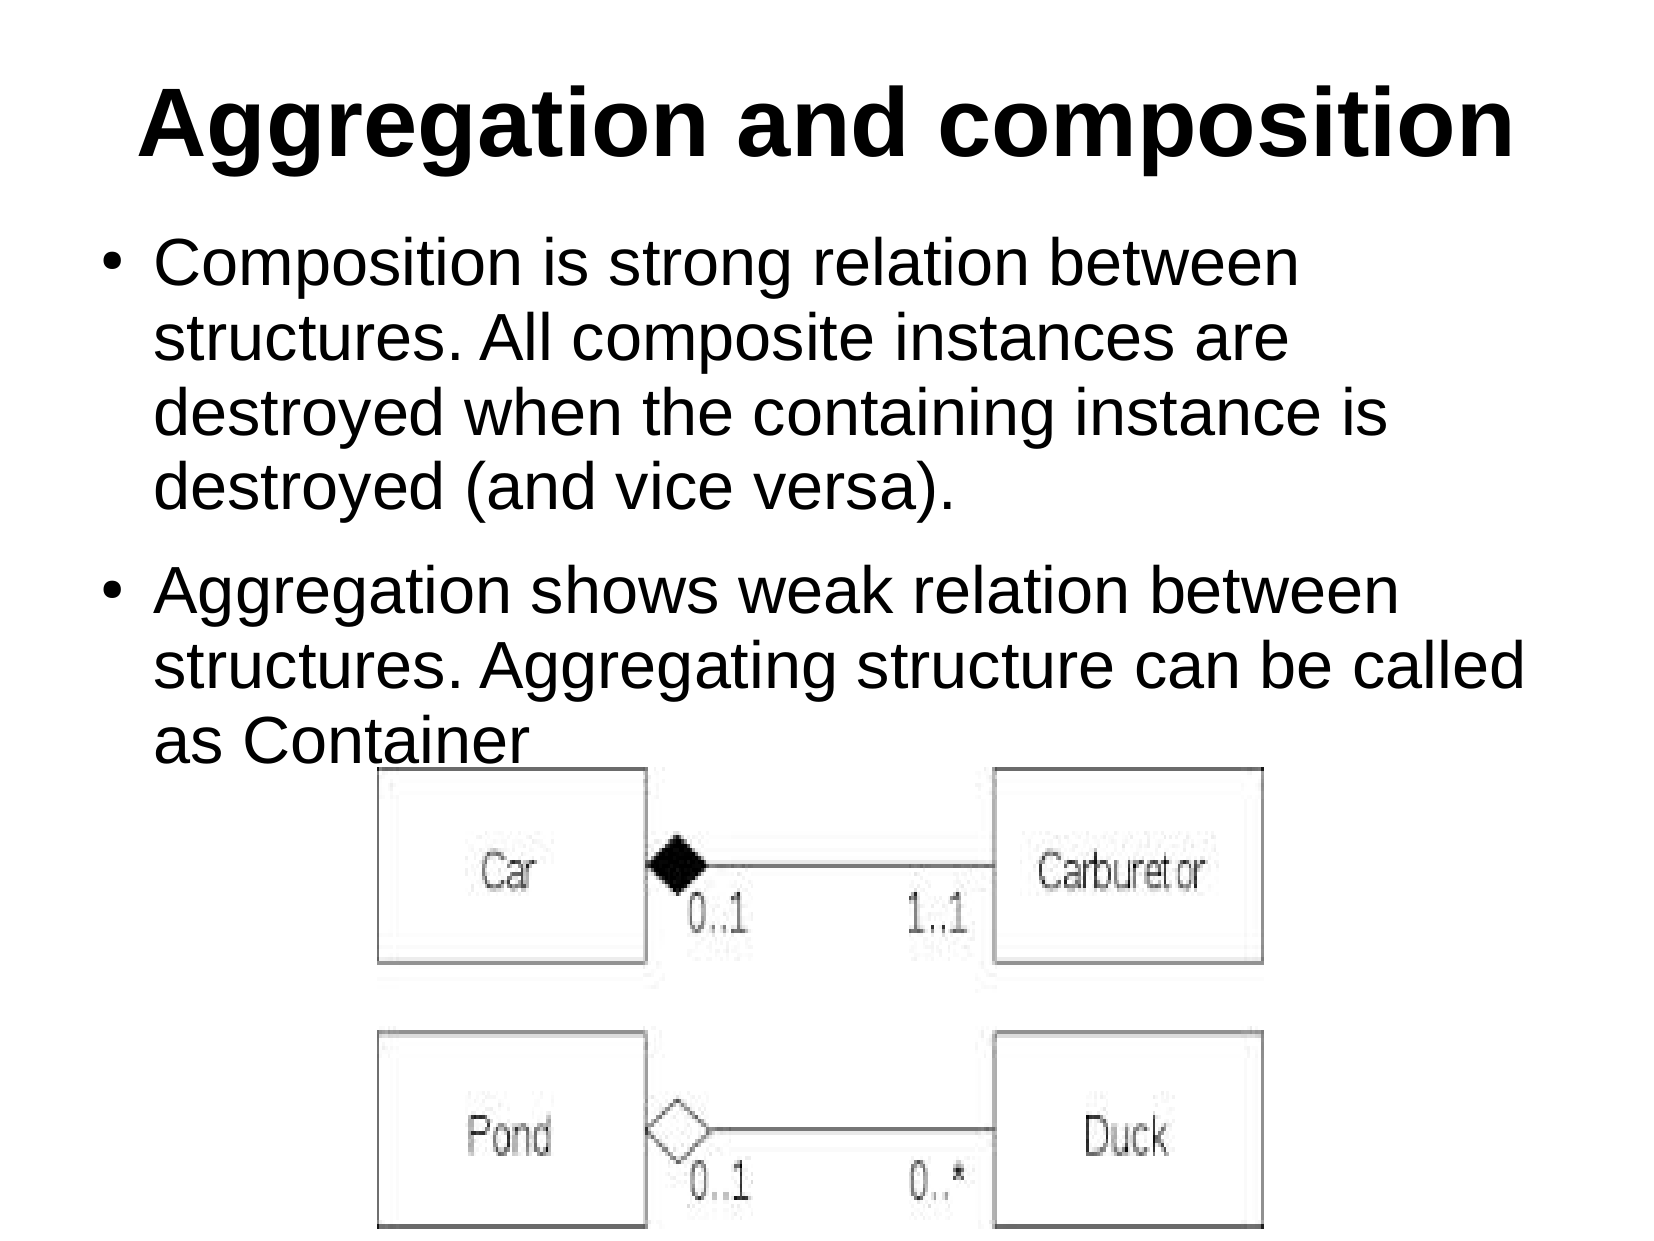

# Aggregation and composition
Composition is strong relation between structures. All composite instances are destroyed when the containing instance is destroyed (and vice versa).
Aggregation shows weak relation between structures. Aggregating structure can be called as Container